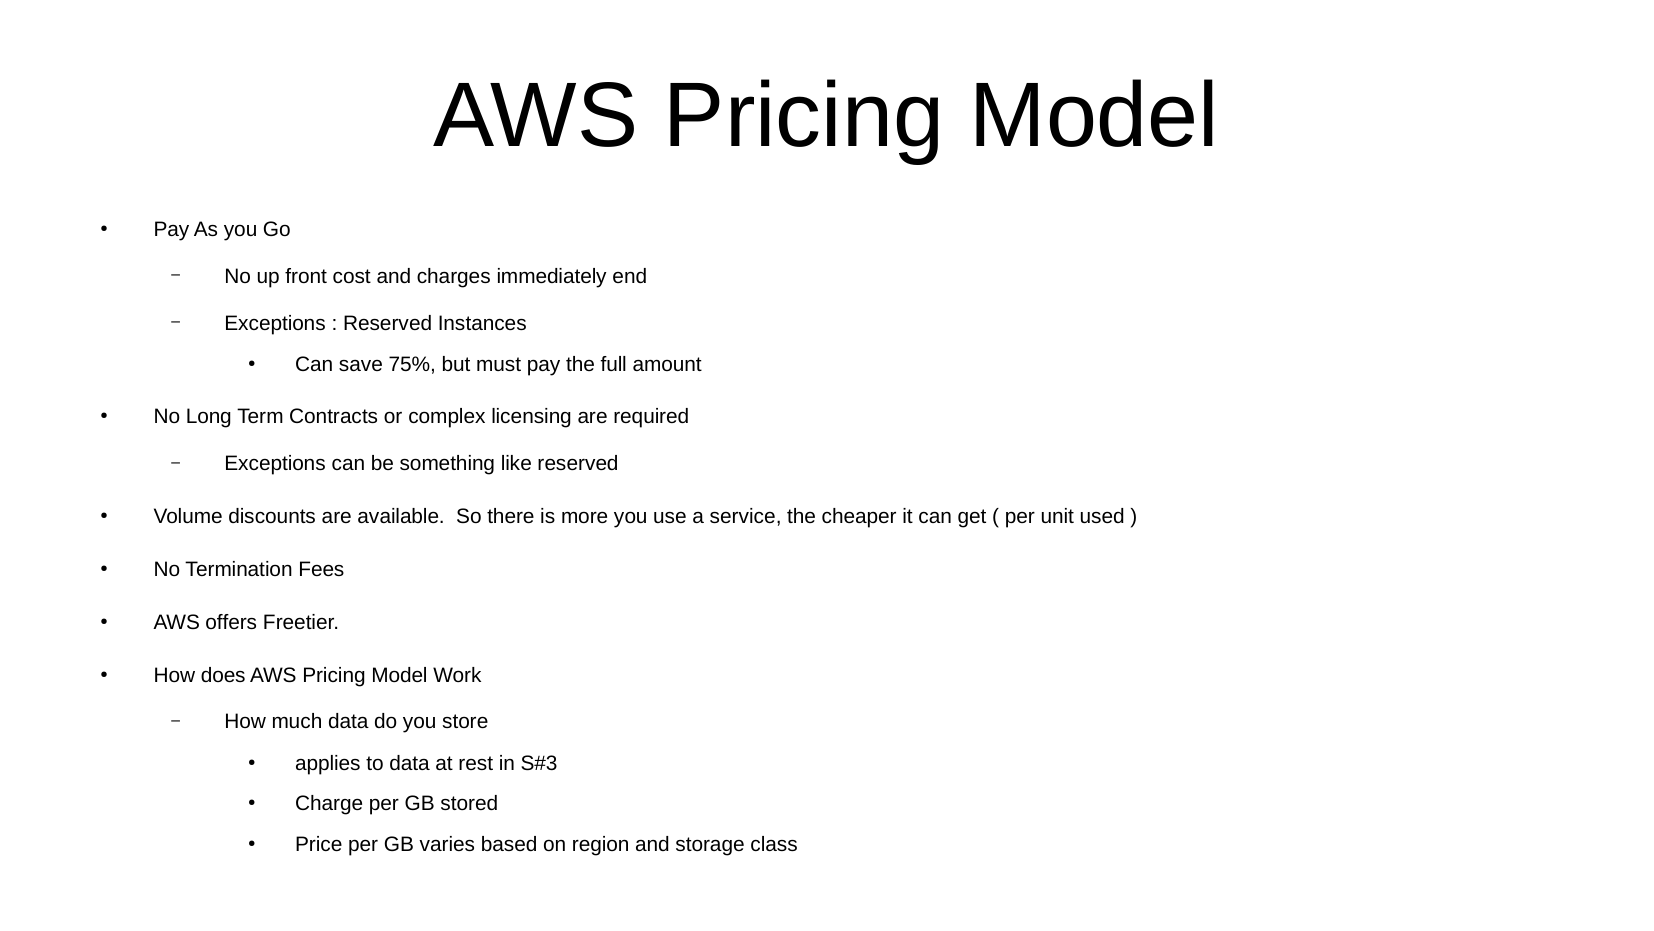

# AWS Pricing Model
Pay As you Go
No up front cost and charges immediately end
Exceptions : Reserved Instances
Can save 75%, but must pay the full amount
No Long Term Contracts or complex licensing are required
Exceptions can be something like reserved
Volume discounts are available. So there is more you use a service, the cheaper it can get ( per unit used )
No Termination Fees
AWS offers Freetier.
How does AWS Pricing Model Work
How much data do you store
applies to data at rest in S#3
Charge per GB stored
Price per GB varies based on region and storage class